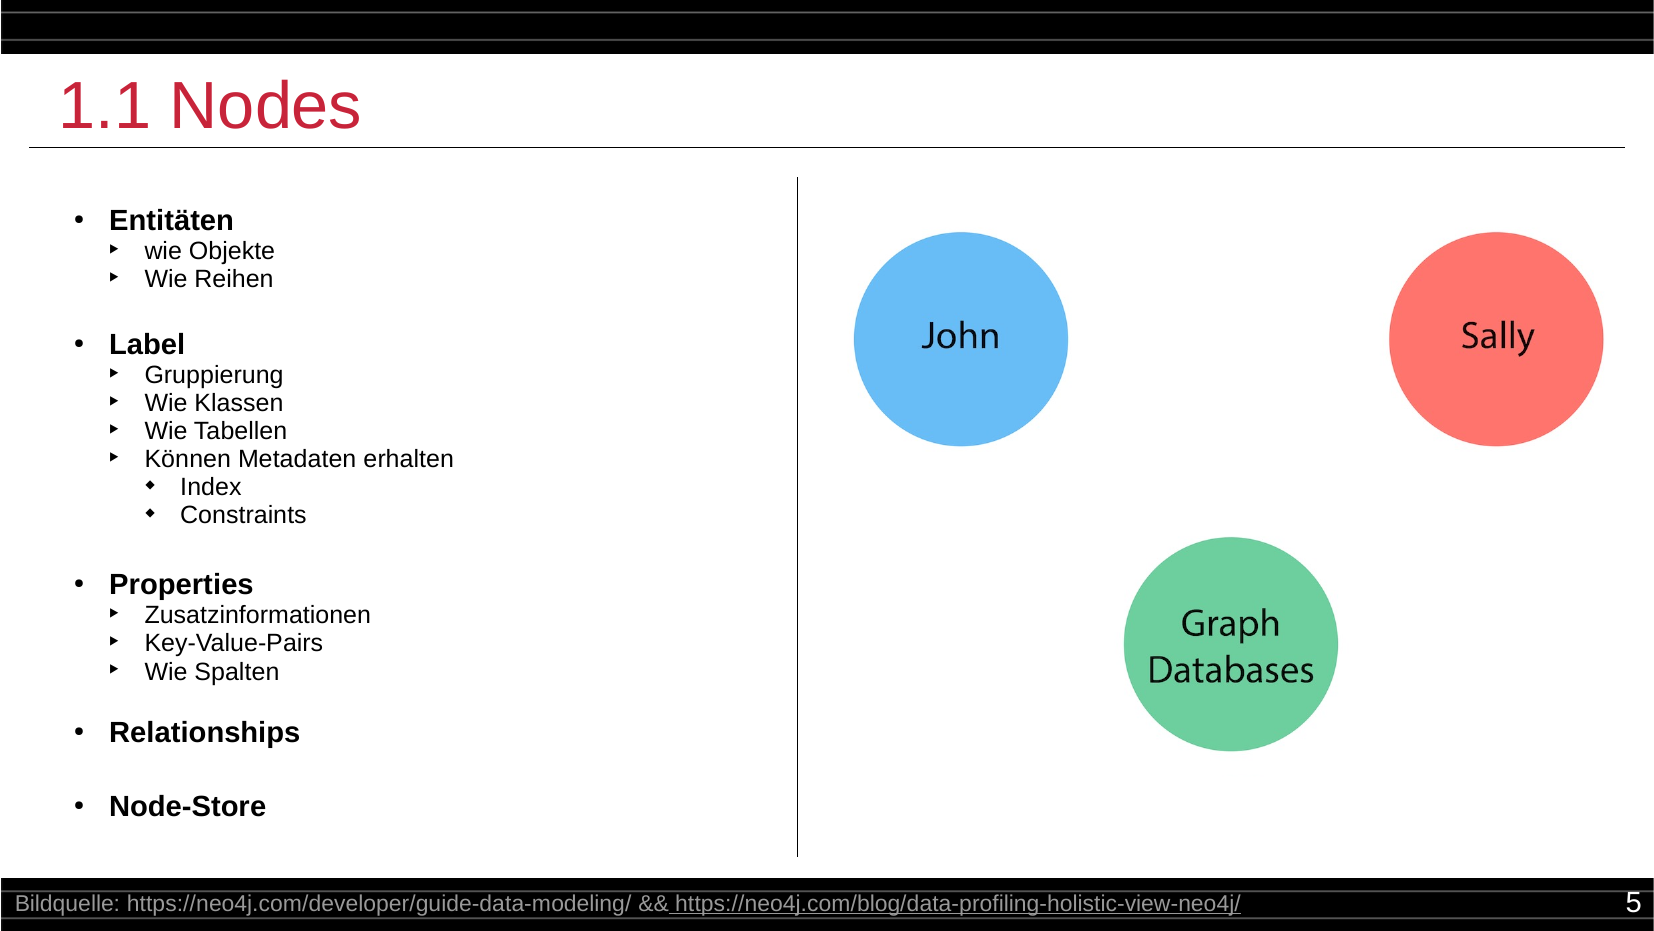

# 1.1 Nodes
Entitäten
wie Objekte
Wie Reihen
Label
Gruppierung
Wie Klassen
Wie Tabellen
Können Metadaten erhalten
Index
Constraints
Properties
Zusatzinformationen
Key-Value-Pairs
Wie Spalten
Relationships
Node-Store
Bildquelle: https://neo4j.com/developer/guide-data-modeling/ && https://neo4j.com/blog/data-profiling-holistic-view-neo4j/